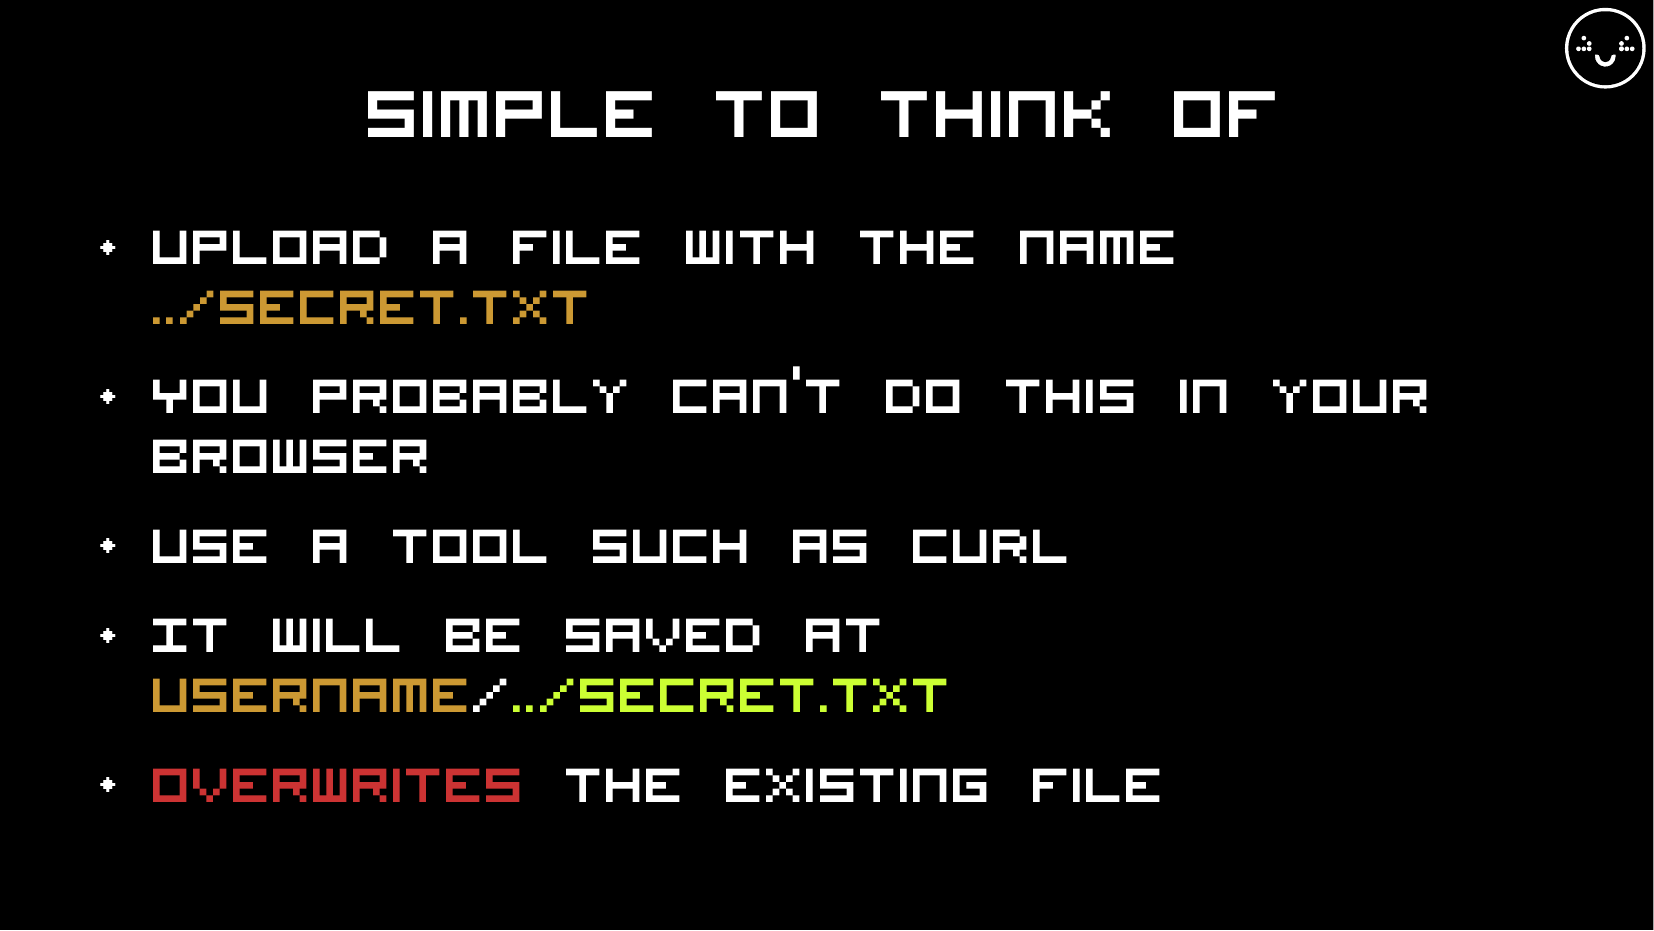

# Simple to think of
Upload a file with the name ../secret.txt
You probably can’t do this in your browser
Use a tool such as cURL
It will be saved at username/../secret.txt
Overwrites the existing file